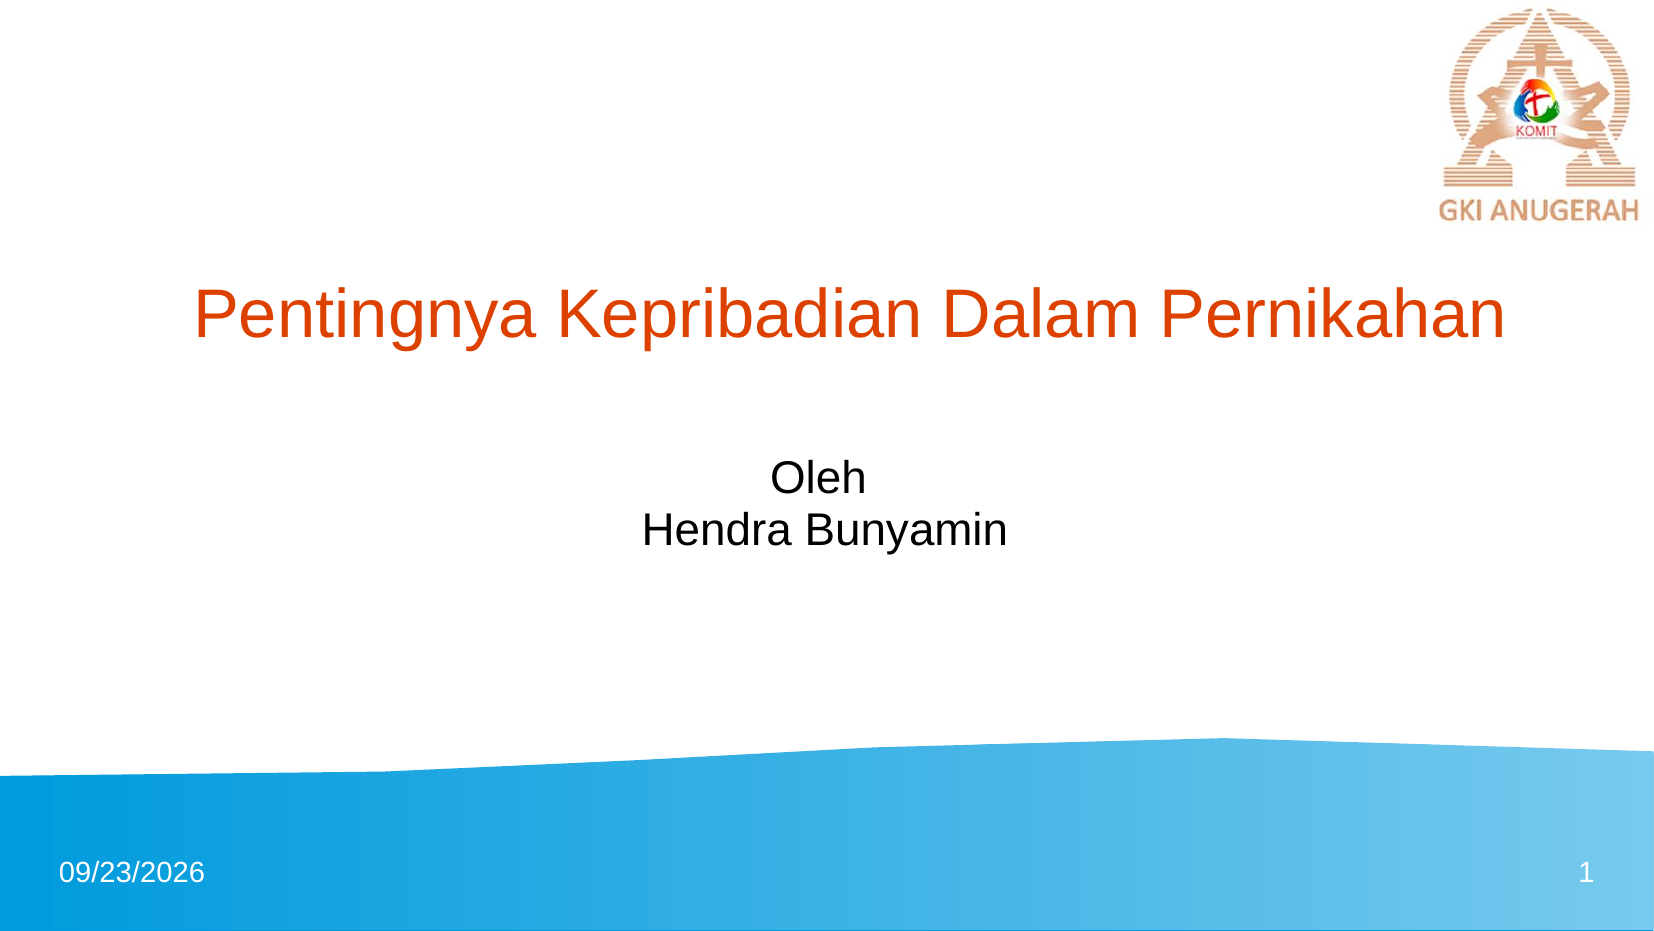

# Pentingnya Kepribadian Dalam Pernikahan
Oleh
Hendra Bunyamin